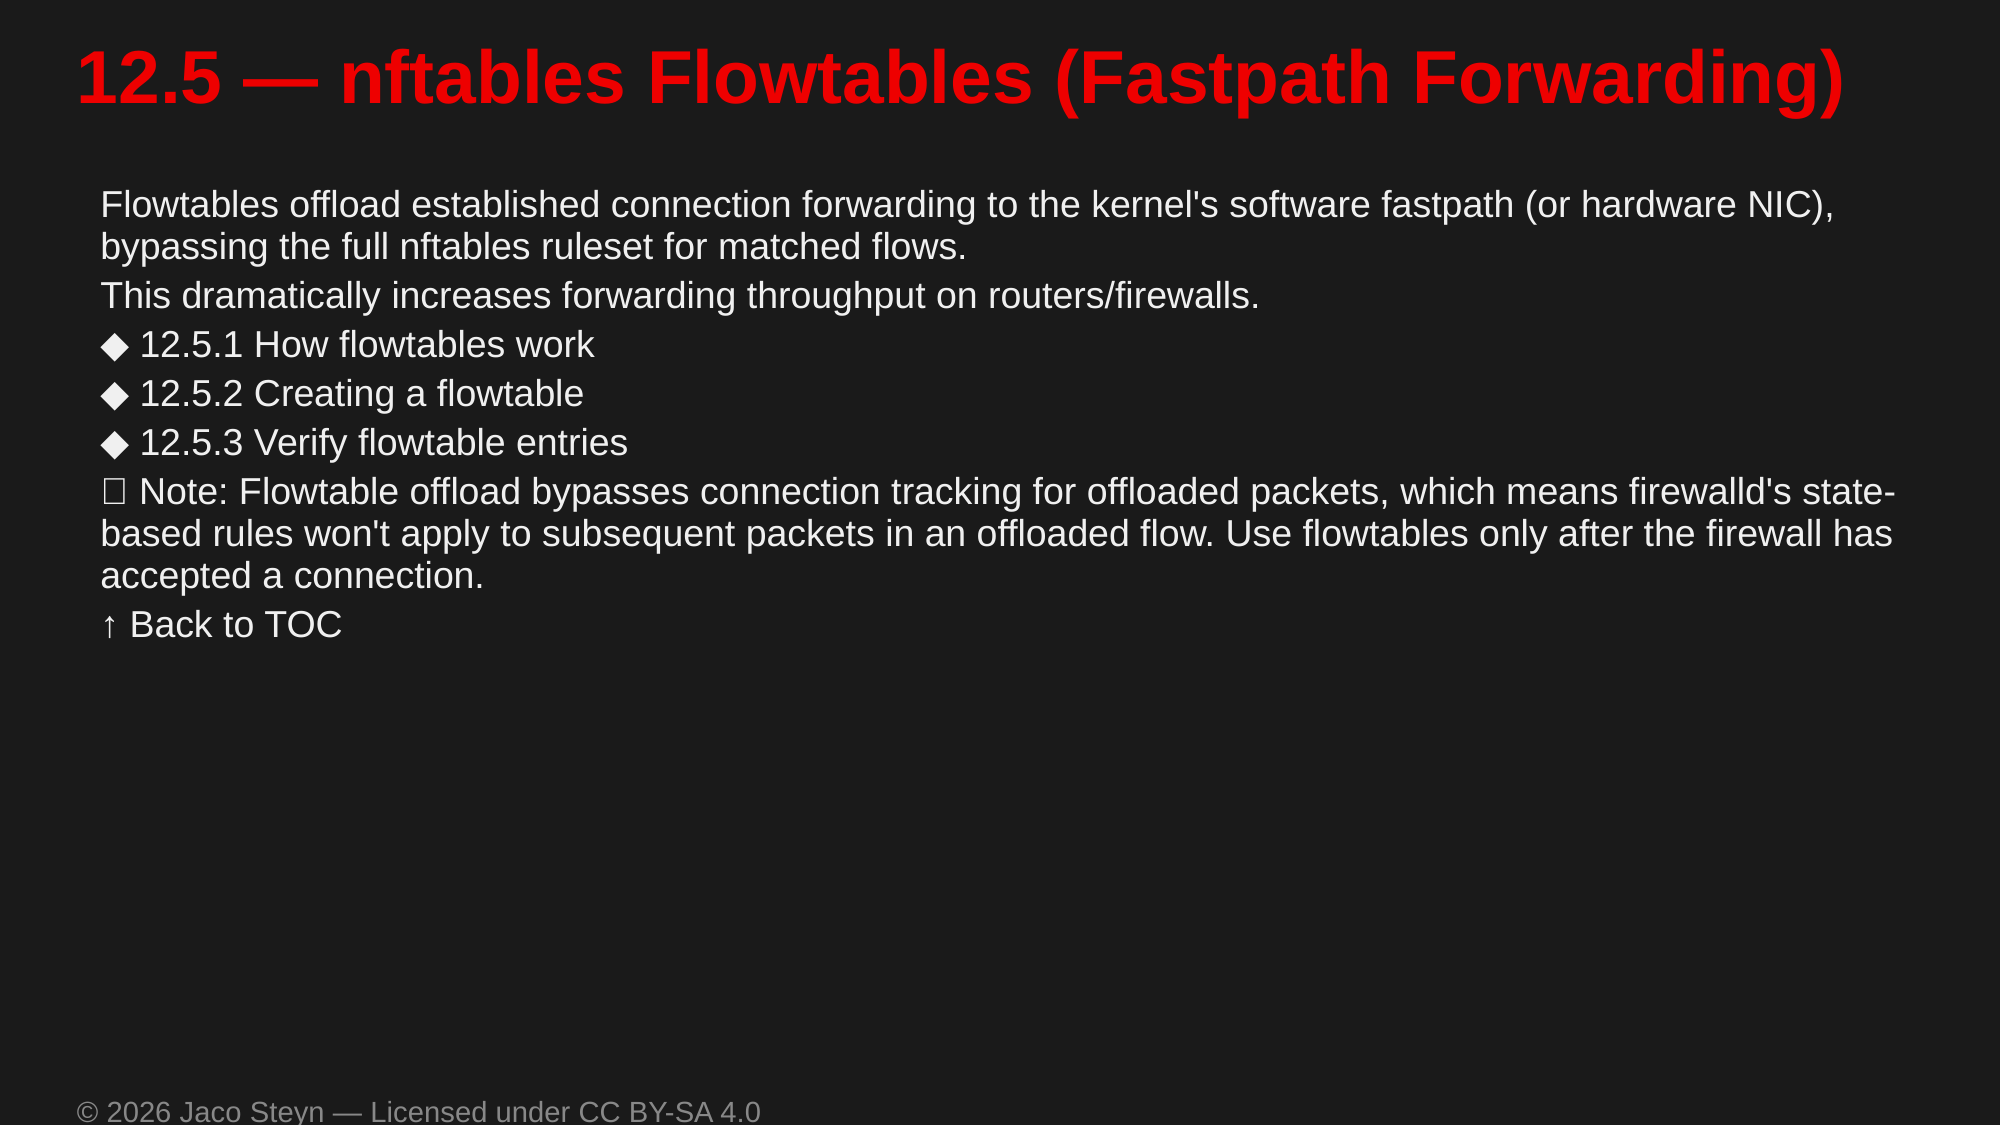

12.5 — nftables Flowtables (Fastpath Forwarding)
Flowtables offload established connection forwarding to the kernel's software fastpath (or hardware NIC), bypassing the full nftables ruleset for matched flows.
This dramatically increases forwarding throughput on routers/firewalls.
◆ 12.5.1 How flowtables work
◆ 12.5.2 Creating a flowtable
◆ 12.5.3 Verify flowtable entries
💡 Note: Flowtable offload bypasses connection tracking for offloaded packets, which means firewalld's state-based rules won't apply to subsequent packets in an offloaded flow. Use flowtables only after the firewall has accepted a connection.
↑ Back to TOC
© 2026 Jaco Steyn — Licensed under CC BY-SA 4.0